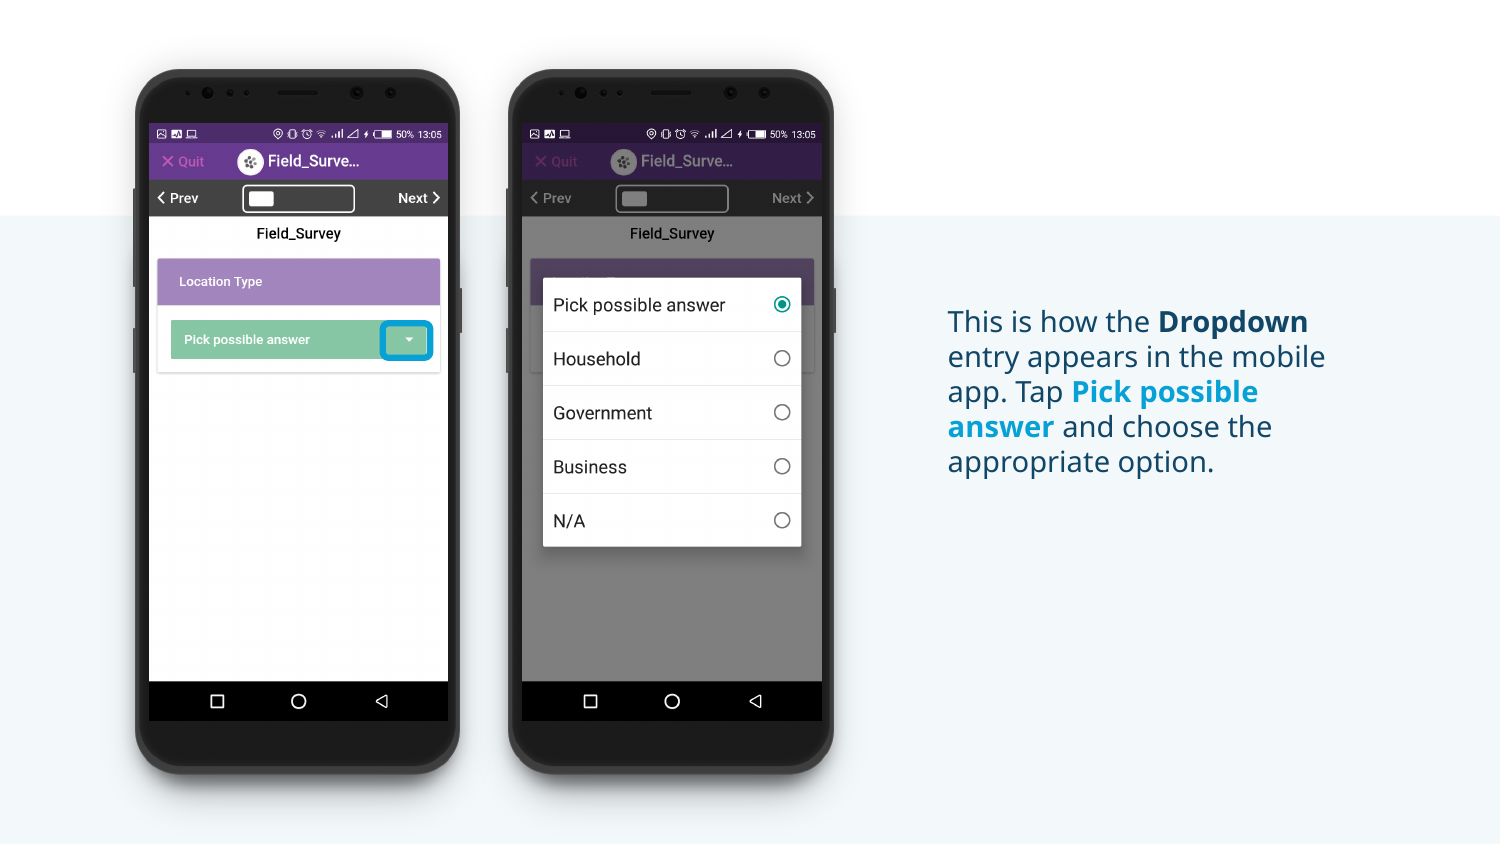

This is how the Dropdown entry appears in the mobile app. Tap Pick possible answer and choose the appropriate option.